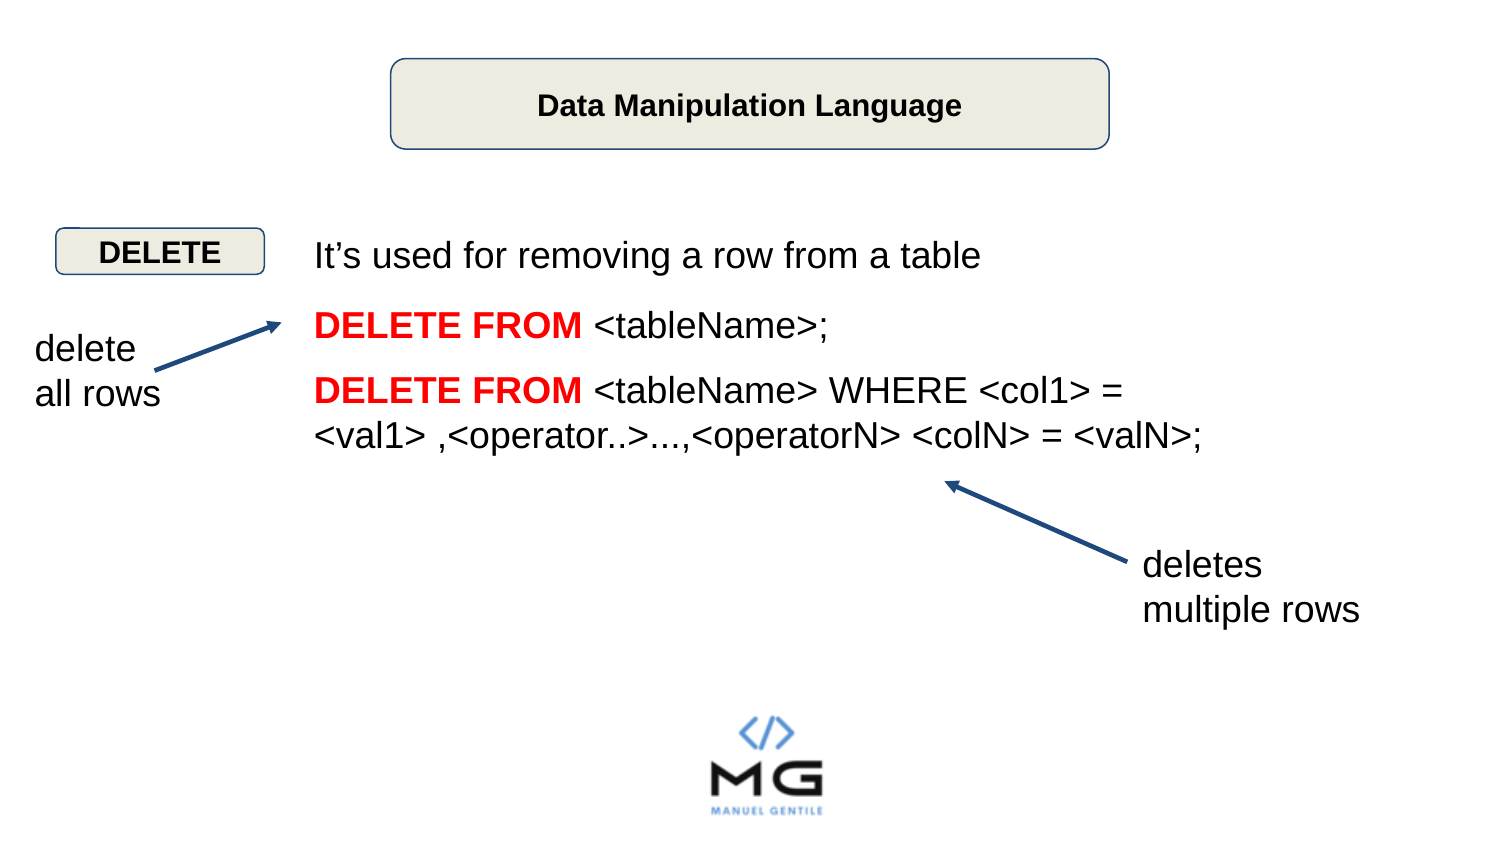

Data Manipulation Language
It’s used for removing a row from a table
DELETE
DELETE FROM <tableName>;
delete all rows
DELETE FROM <tableName> WHERE <col1> = <val1> ,<operator..>...,<operatorN> <colN> = <valN>;
deletes multiple rows